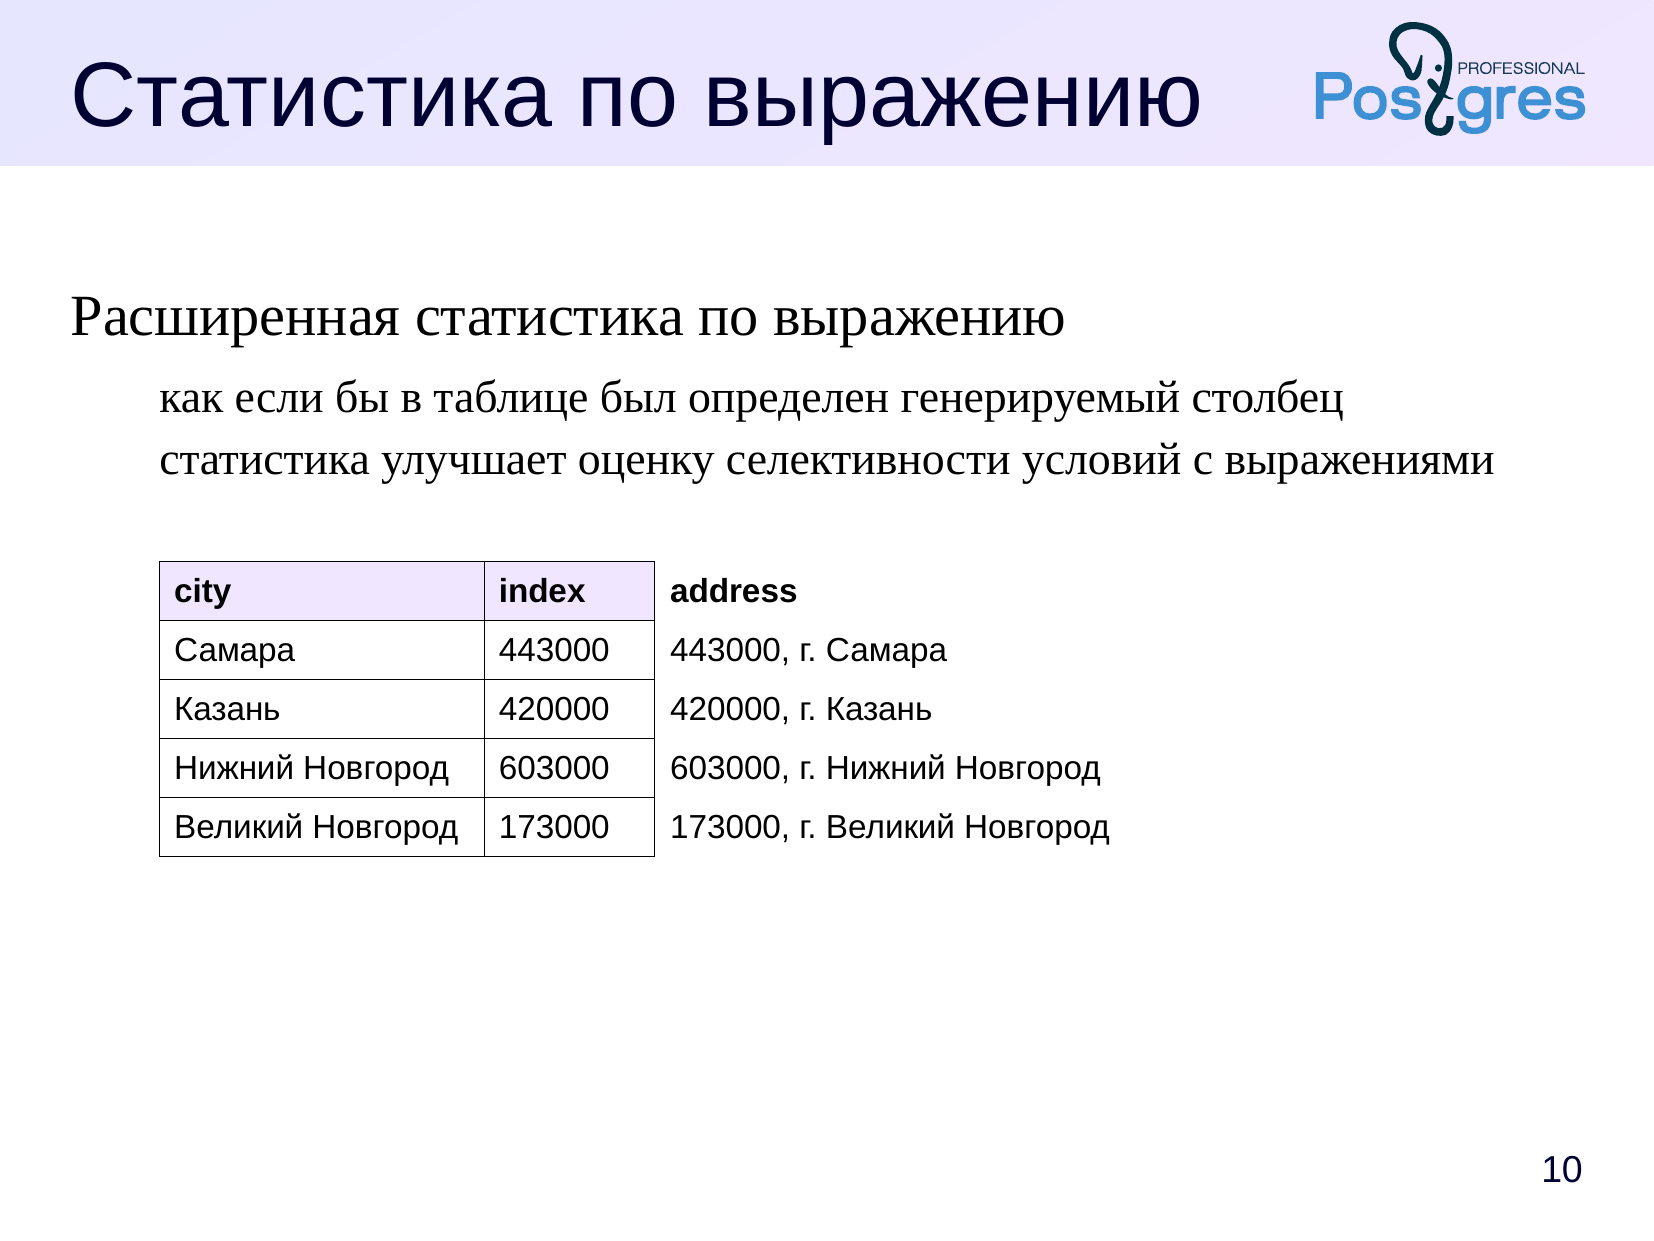

# Статистика по выражению
Расширенная статистика по выражению
как если бы в таблице был определен генерируемый столбец
статистика улучшает оценку селективности условий с выражениями
city
index
address
Самара
443000
443000, г. Самара
Казань
420000
420000, г. Казань
Нижний Новгород
603000
603000, г. Нижний Новгород
Великий Новгород
173000
173000, г. Великий Новгород